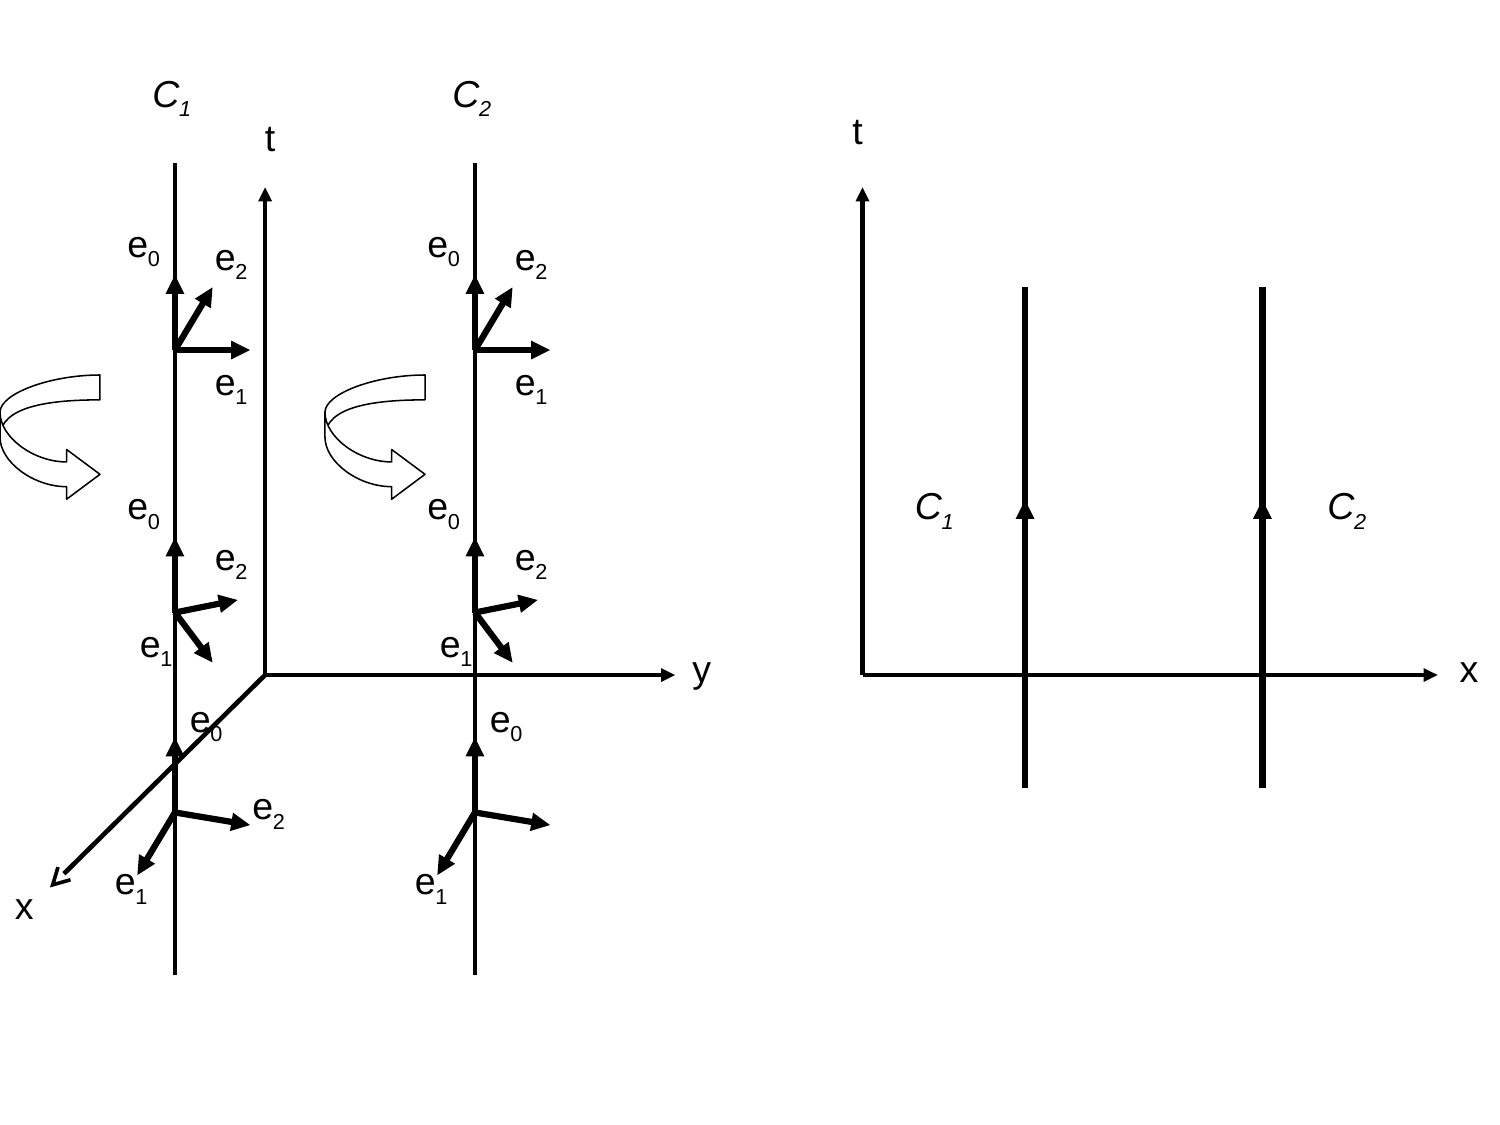

C1
C2
t
t
e0
e0
e2
e2
e1
e1
e0
e0
C1
C2
e2
e2
e1
e1
y
x
e0
e0
e2
e1
e1
x